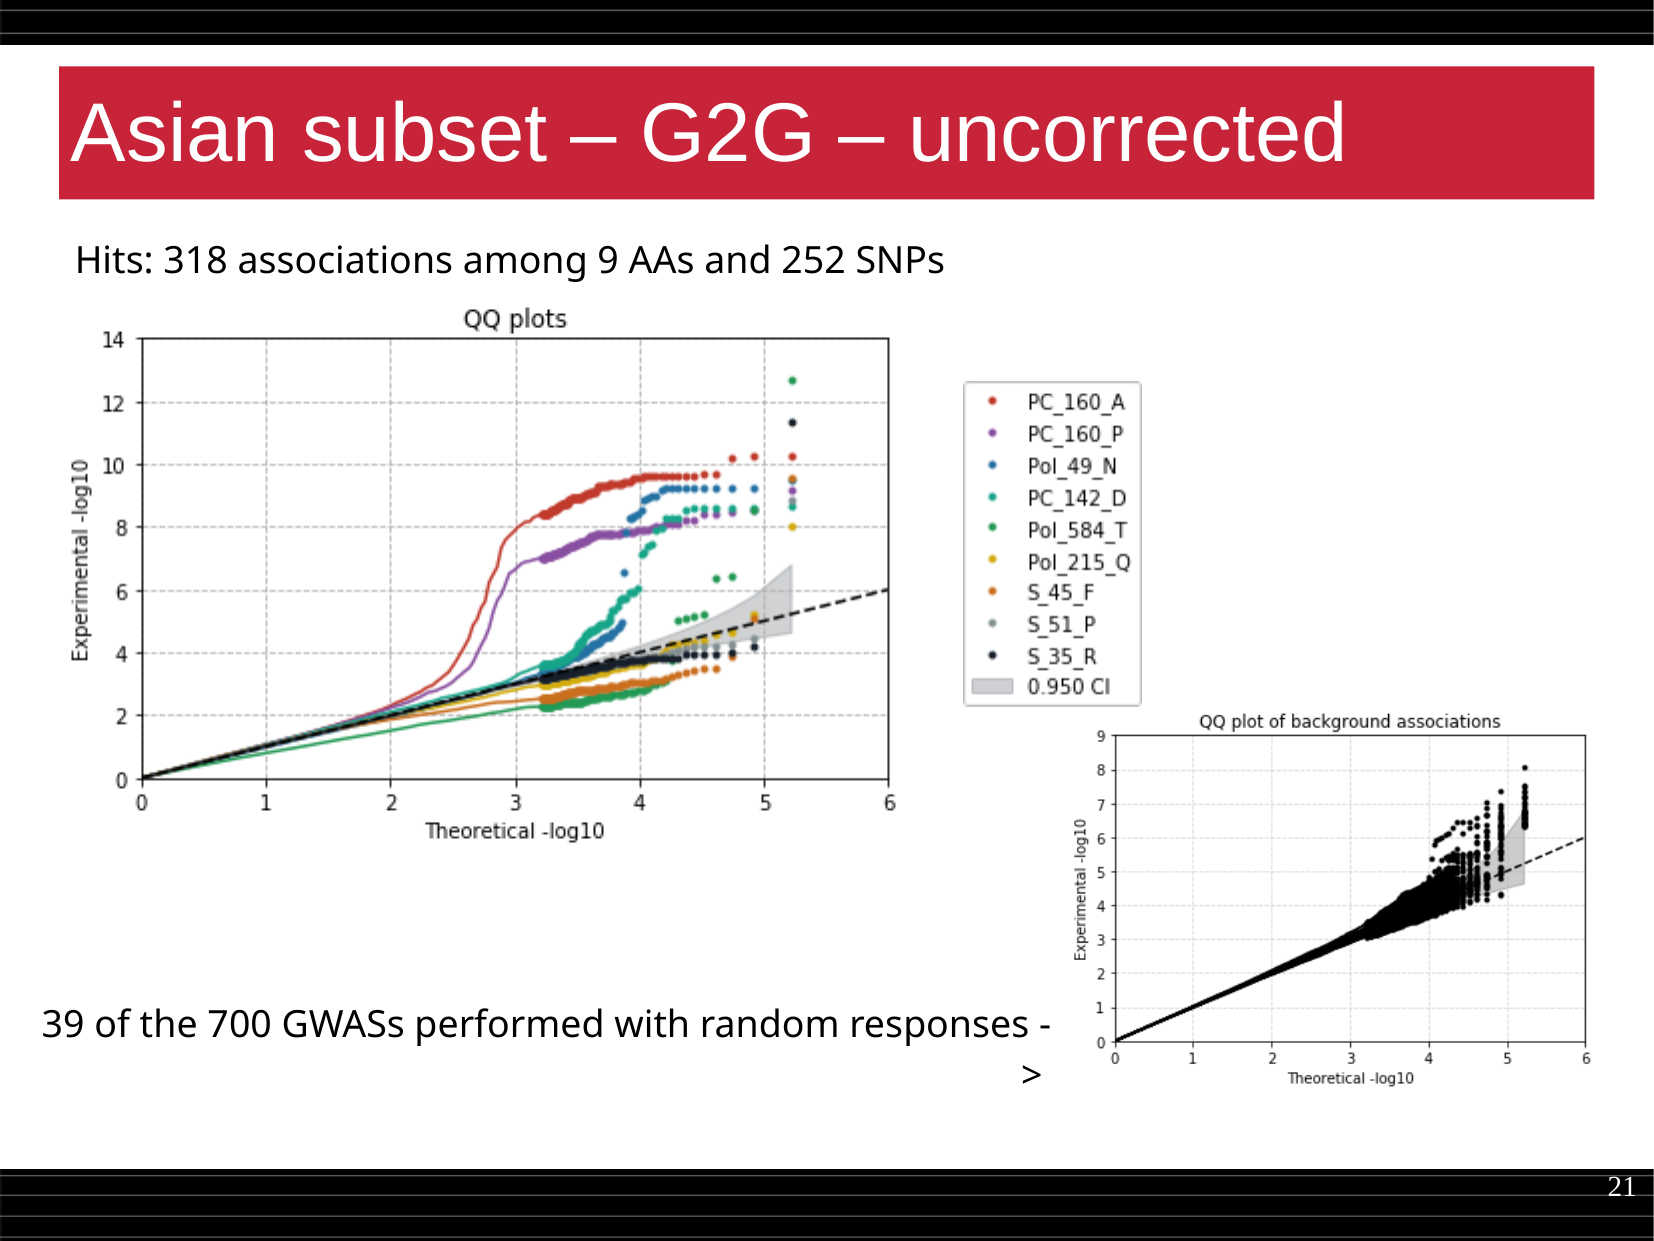

# Asian subset – G2G – uncorrected
Hits: 318 associations among 9 AAs and 252 SNPs
39 of the 700 GWASs performed with random responses ->
21